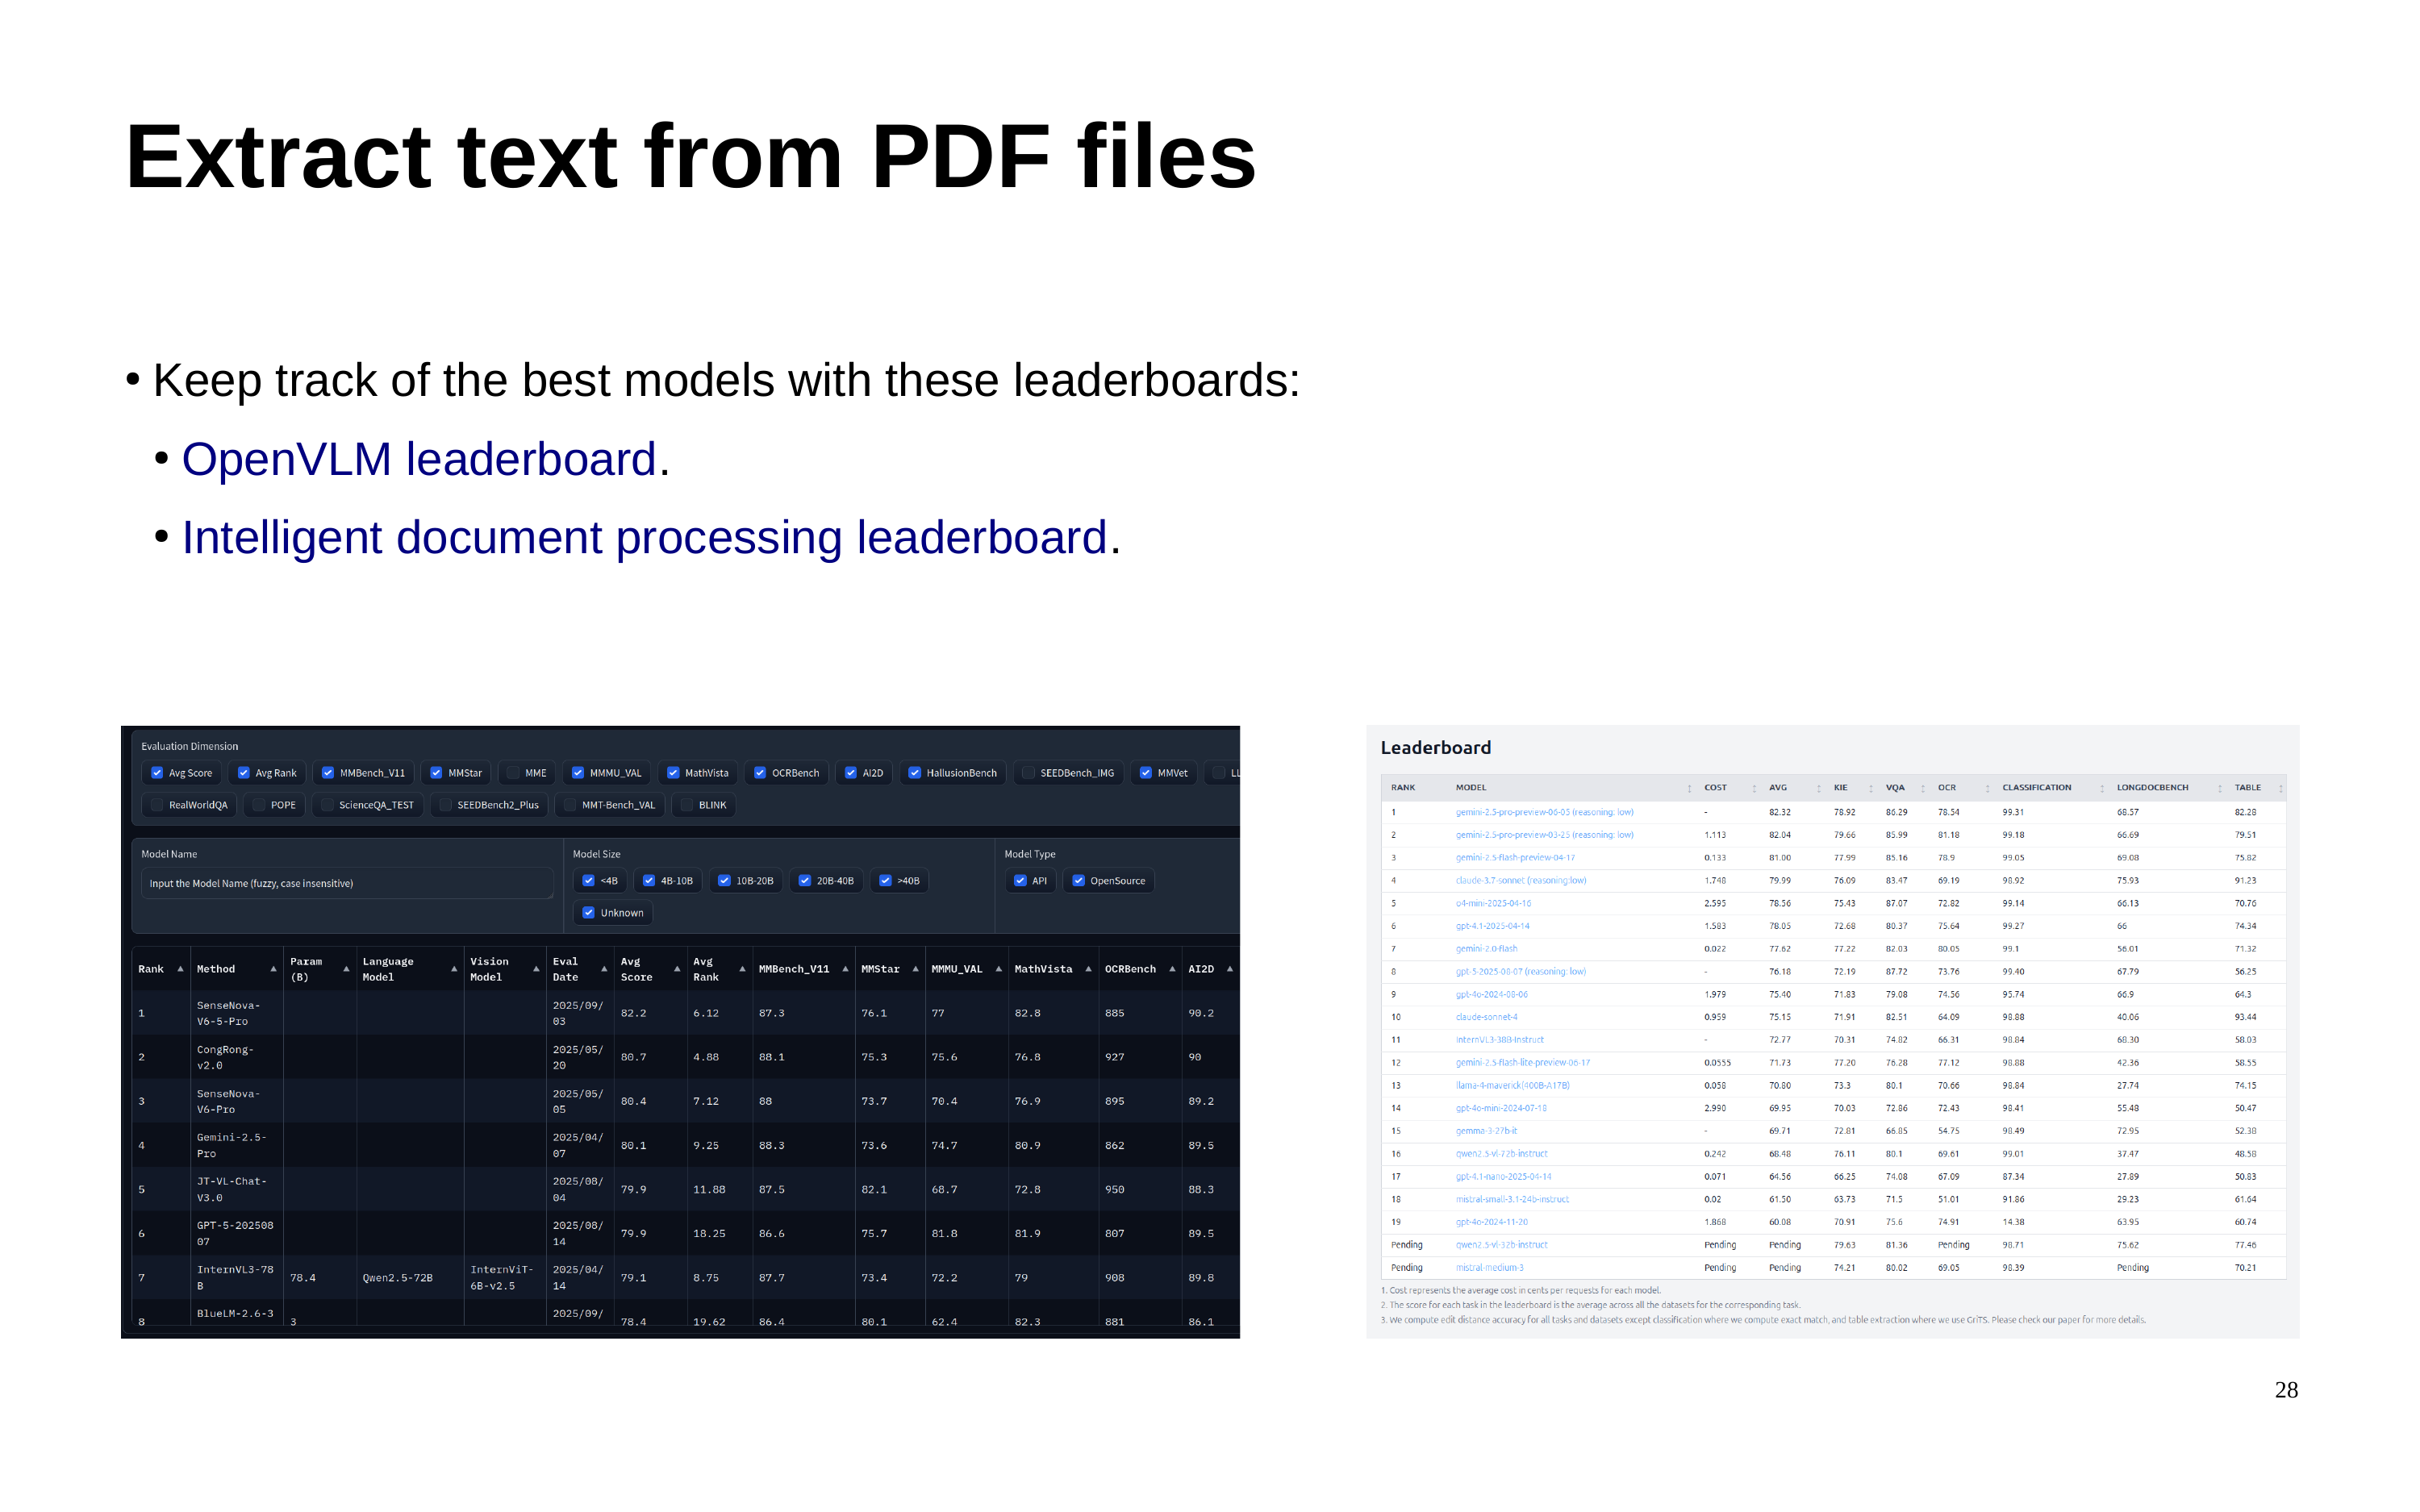

Extract text from PDF files
Keep track of the best models with these leaderboards:
OpenVLM leaderboard.
Intelligent document processing leaderboard.
28